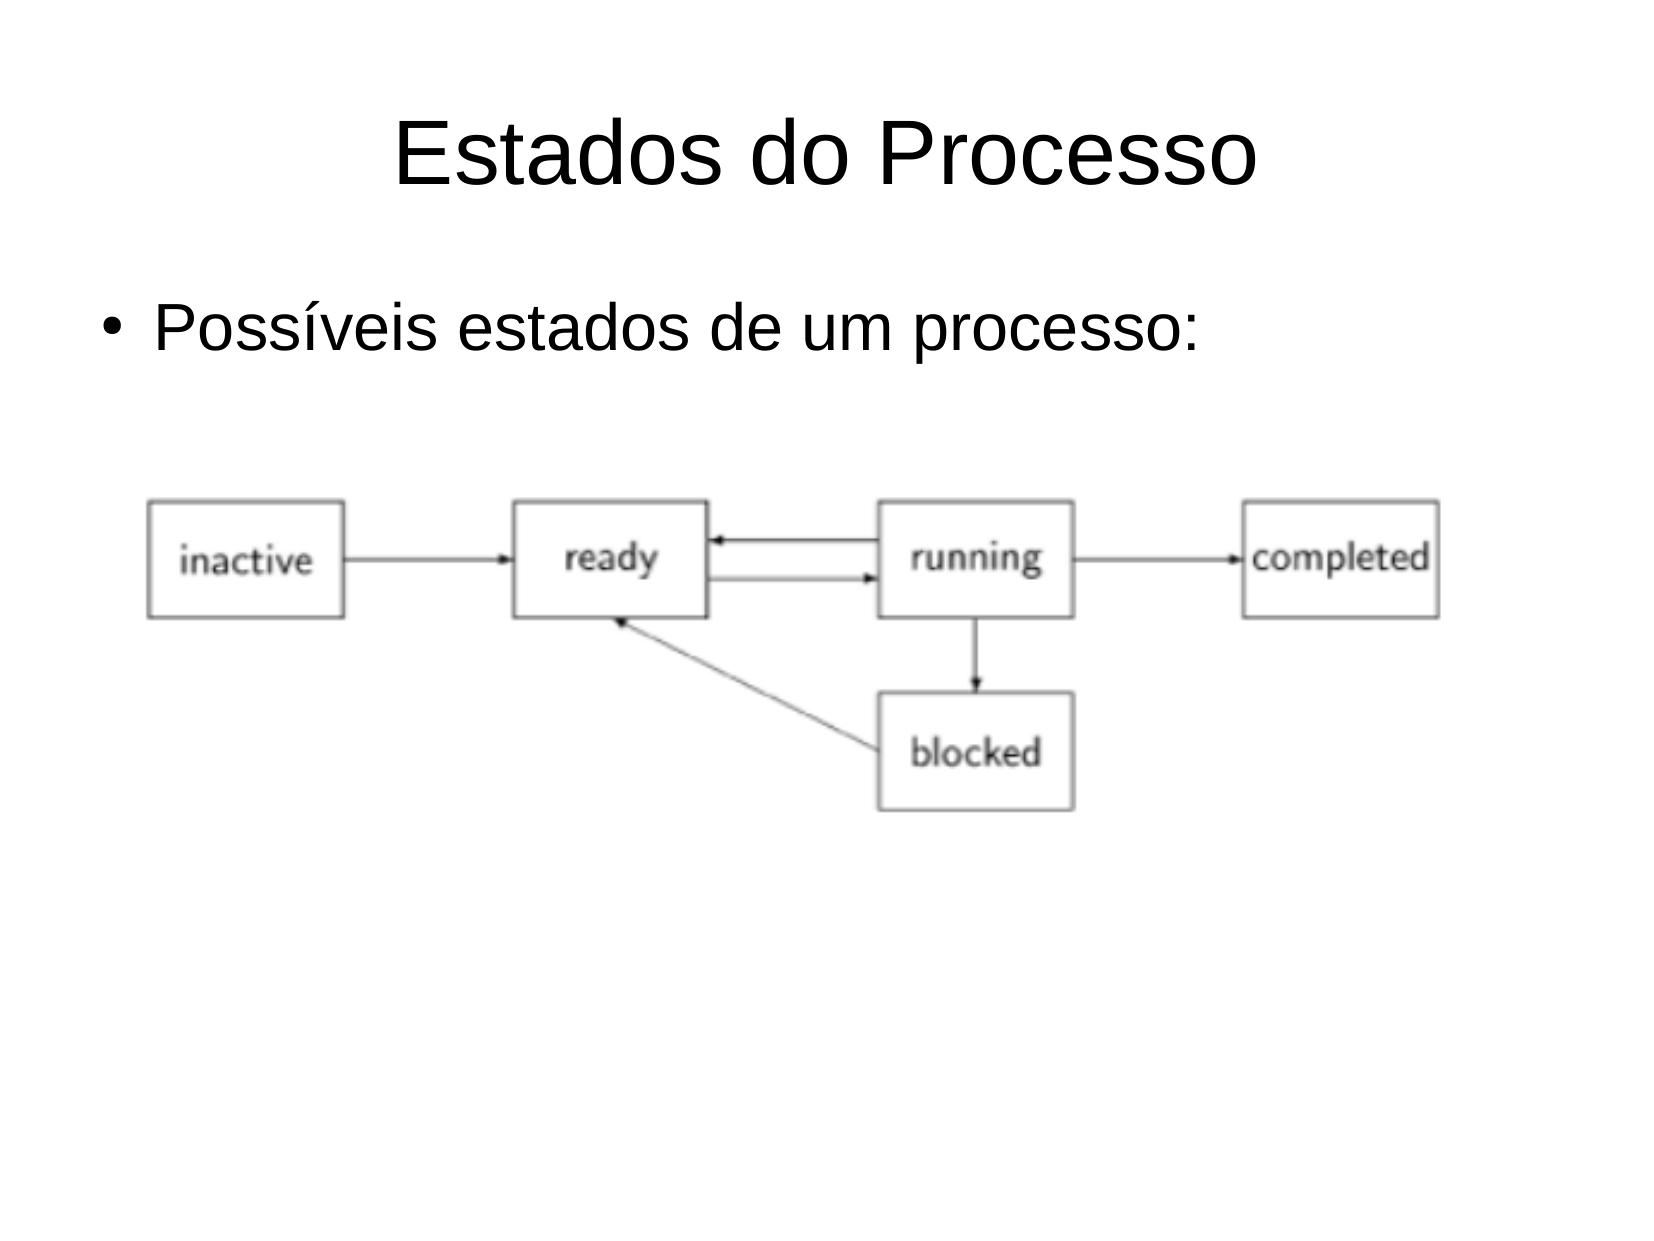

# Estados do Processo
Possíveis estados de um processo: